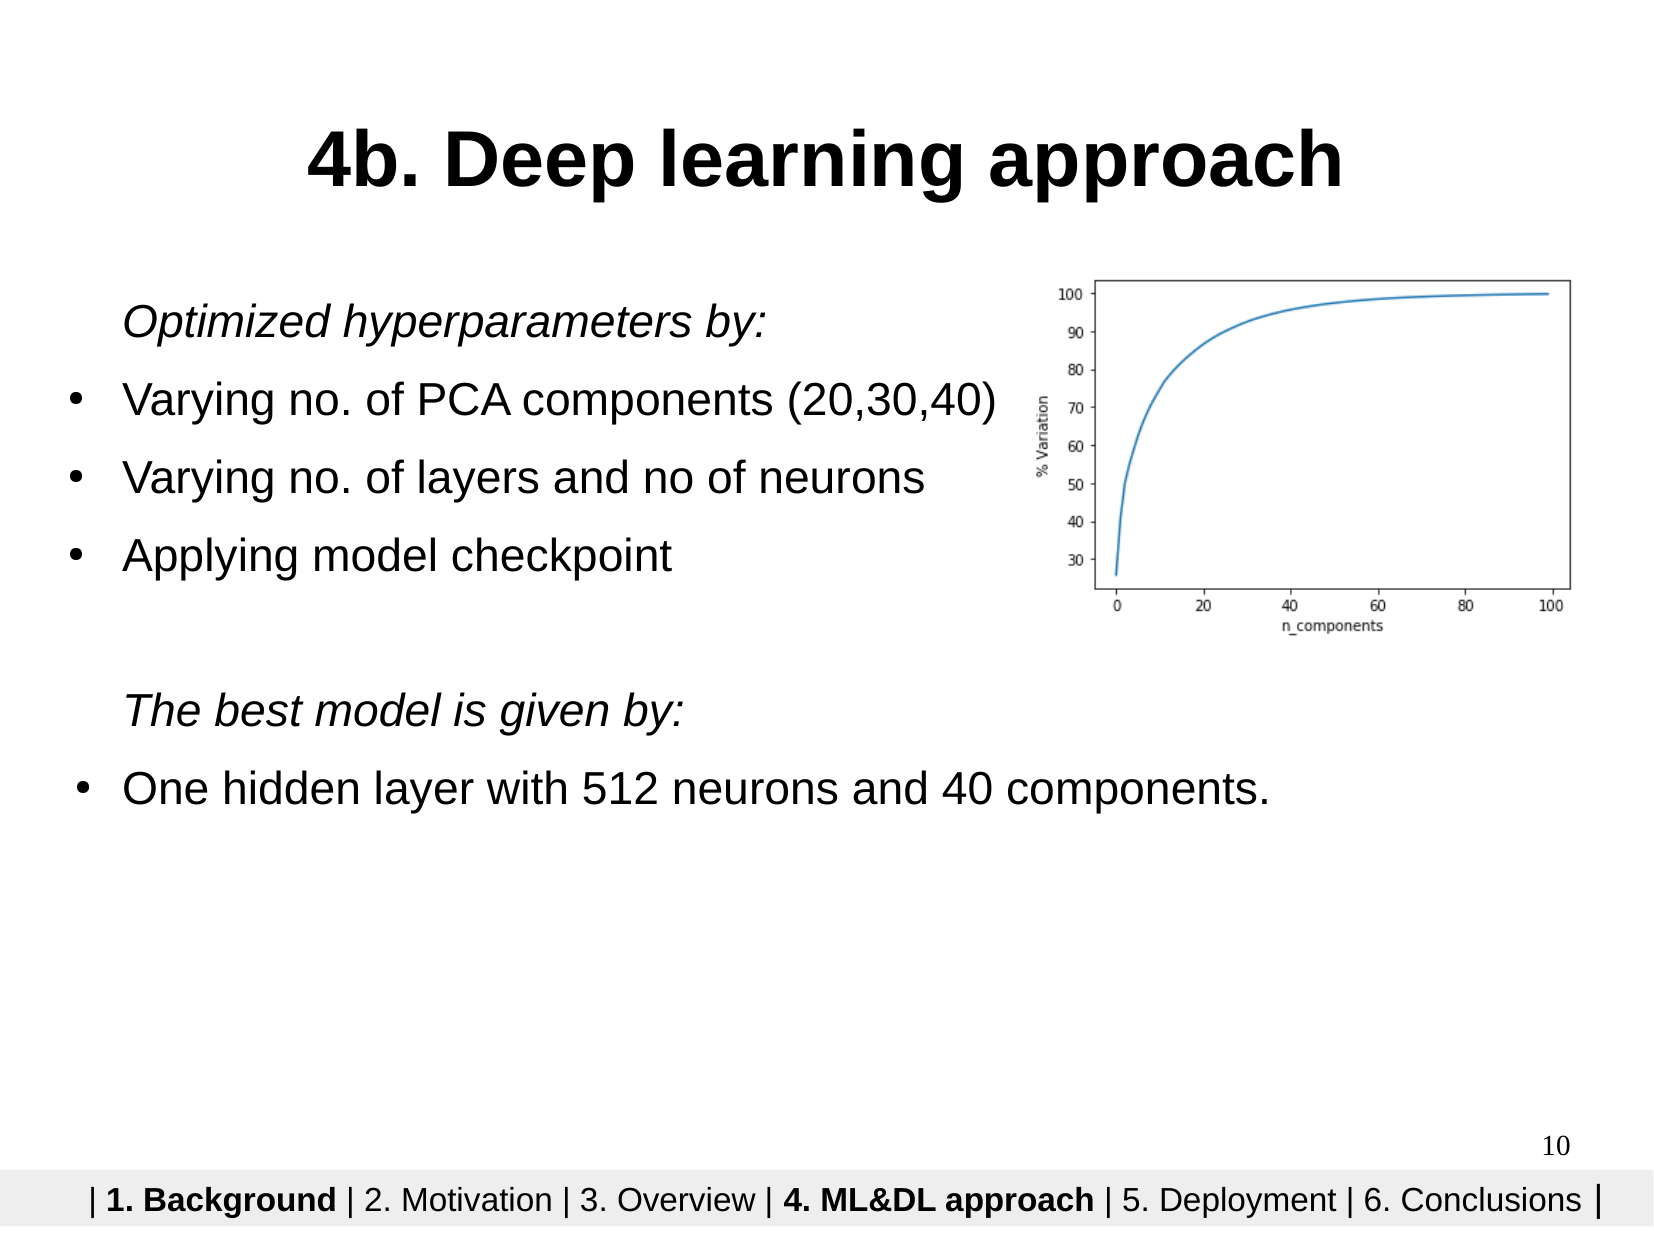

# 4b. Deep learning approach
Optimized hyperparameters by:
Varying no. of PCA components (20,30,40)
Varying no. of layers and no of neurons
Applying model checkpoint
The best model is given by:
One hidden layer with 512 neurons and 40 components.
10
| 1. Background | 2. Motivation | 3. Overview | 4. ML&DL approach | 5. Deployment | 6. Conclusions |